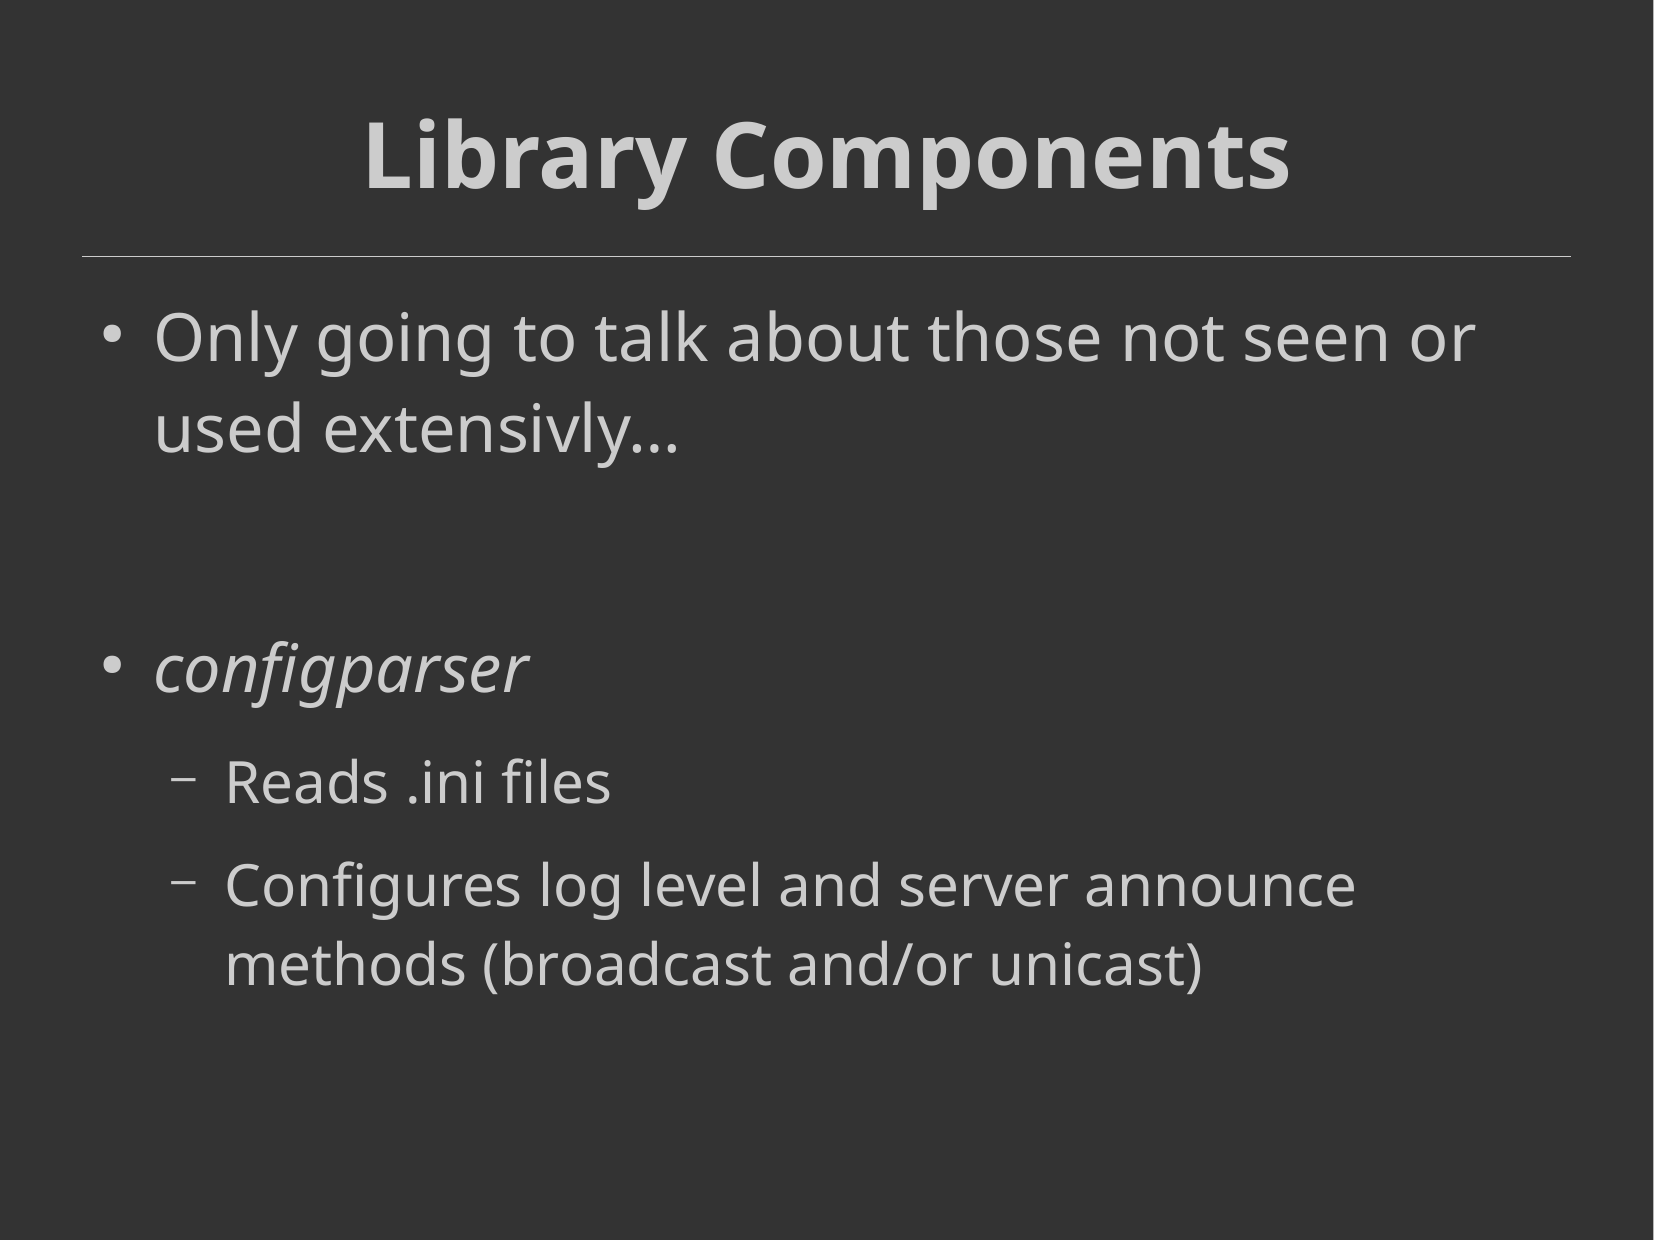

# Library Components
Only going to talk about those not seen or used extensivly…
configparser
Reads .ini files
Configures log level and server announce methods (broadcast and/or unicast)